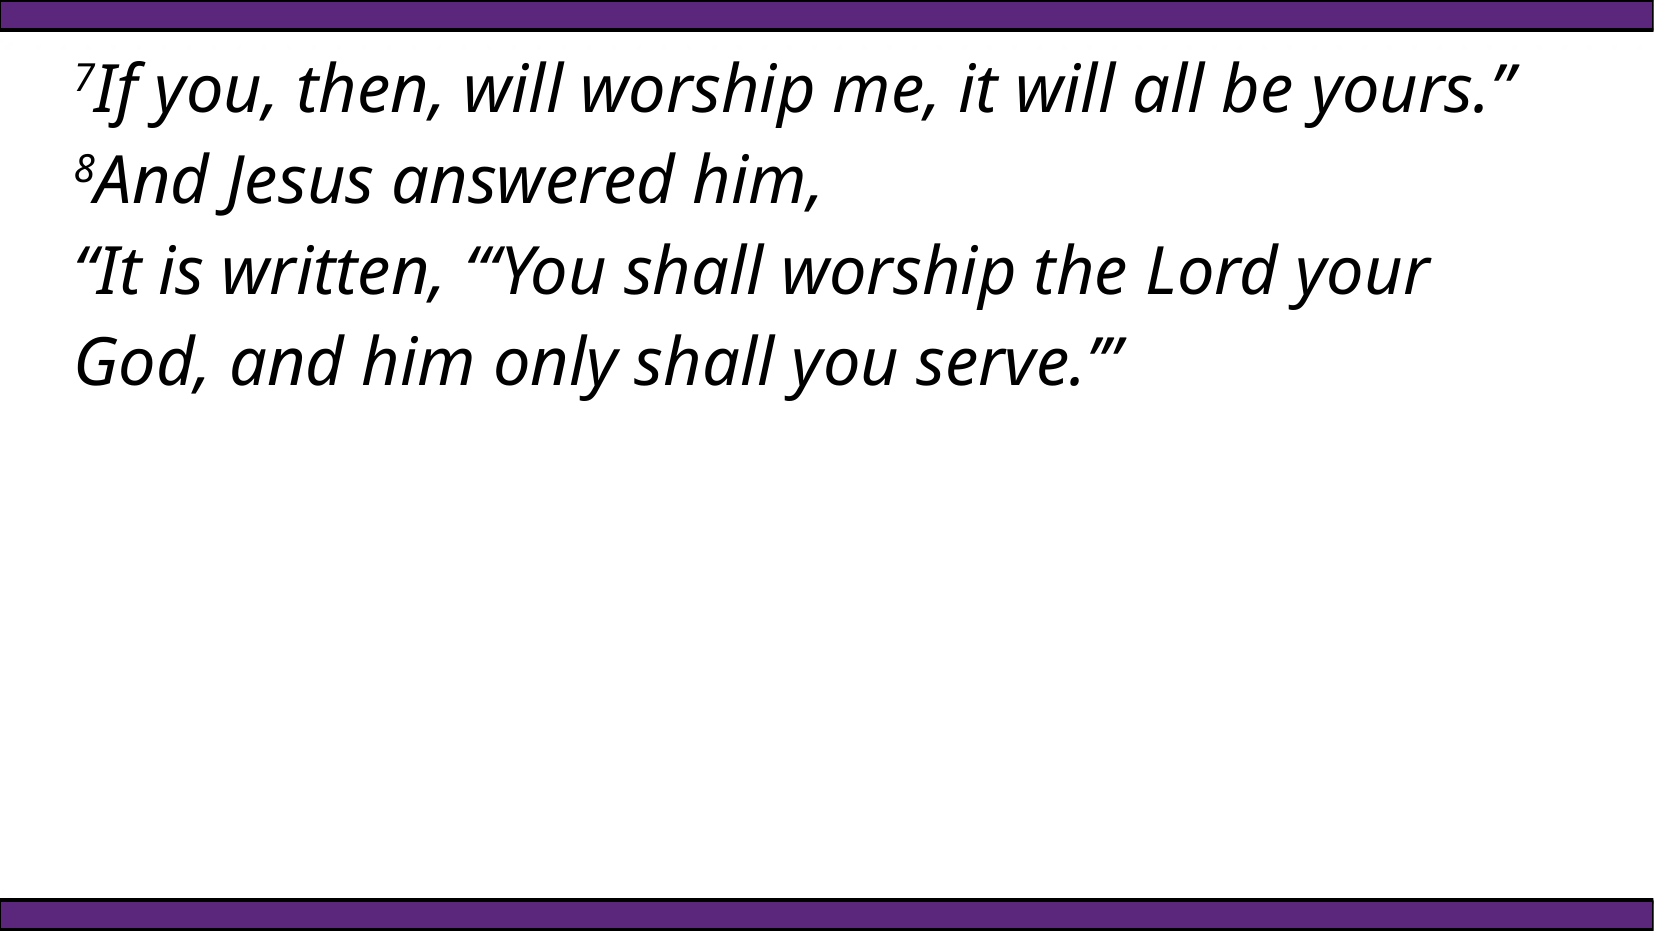

7If you, then, will worship me, it will all be yours.” 8And Jesus answered him,
“It is written, “‘You shall worship the Lord your God, and him only shall you serve.’”